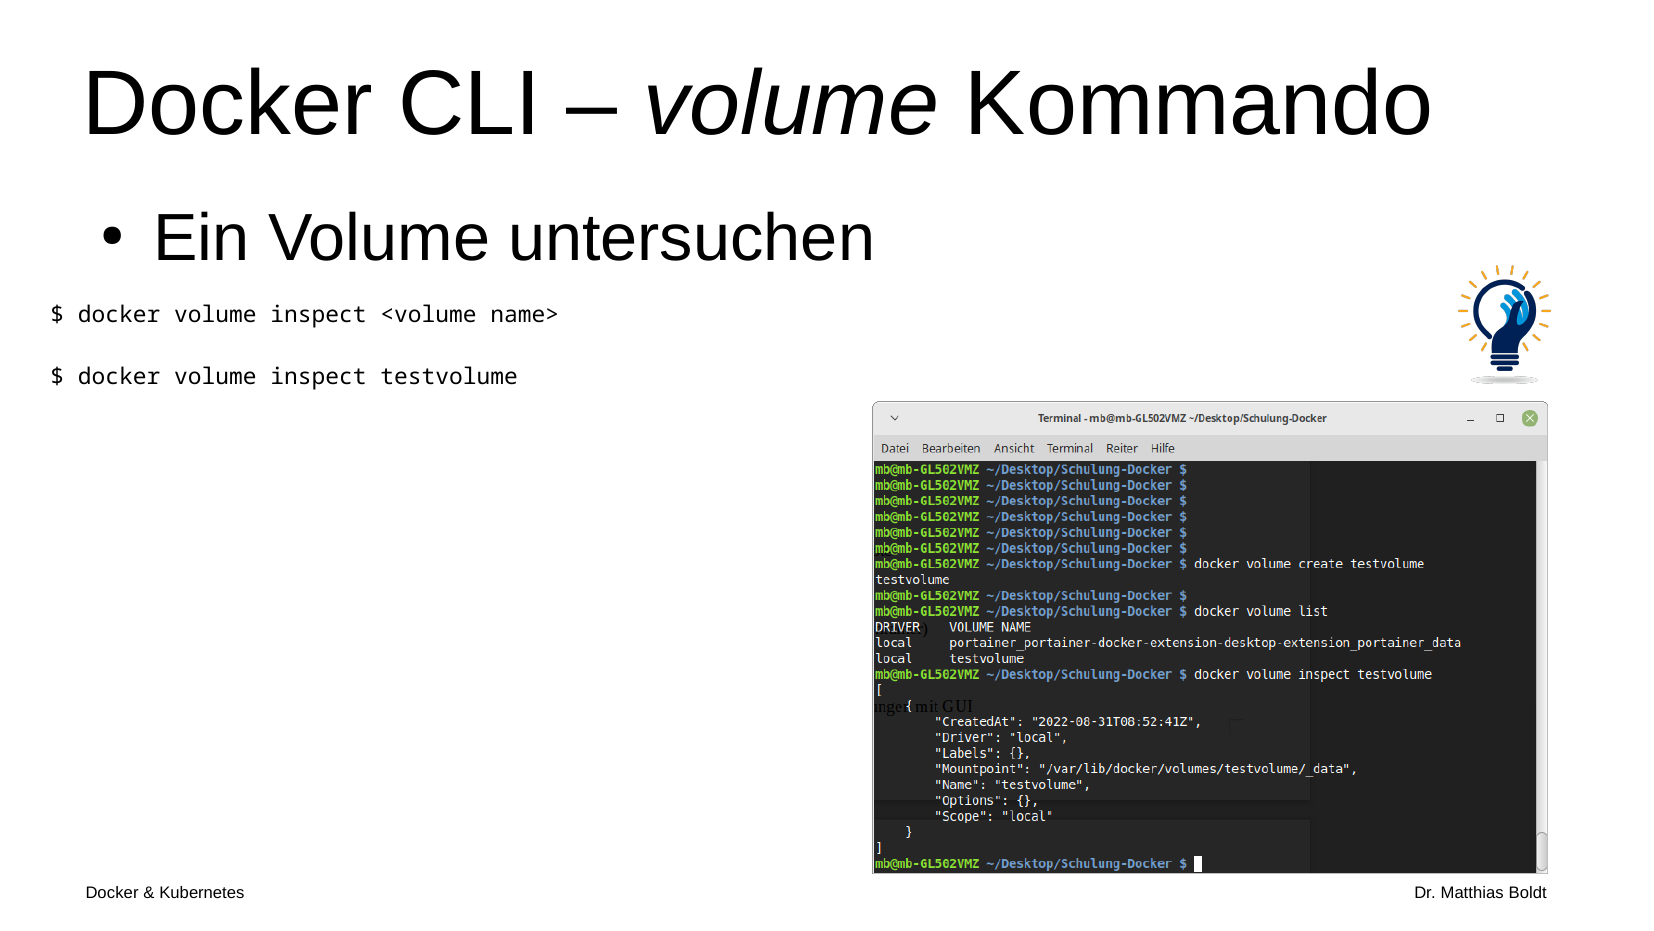

# Docker CLI – volume Kommando
Ein Volume untersuchen
$ docker volume inspect <volume name>
$ docker volume inspect testvolume
Docker & Kubernetes																Dr. Matthias Boldt